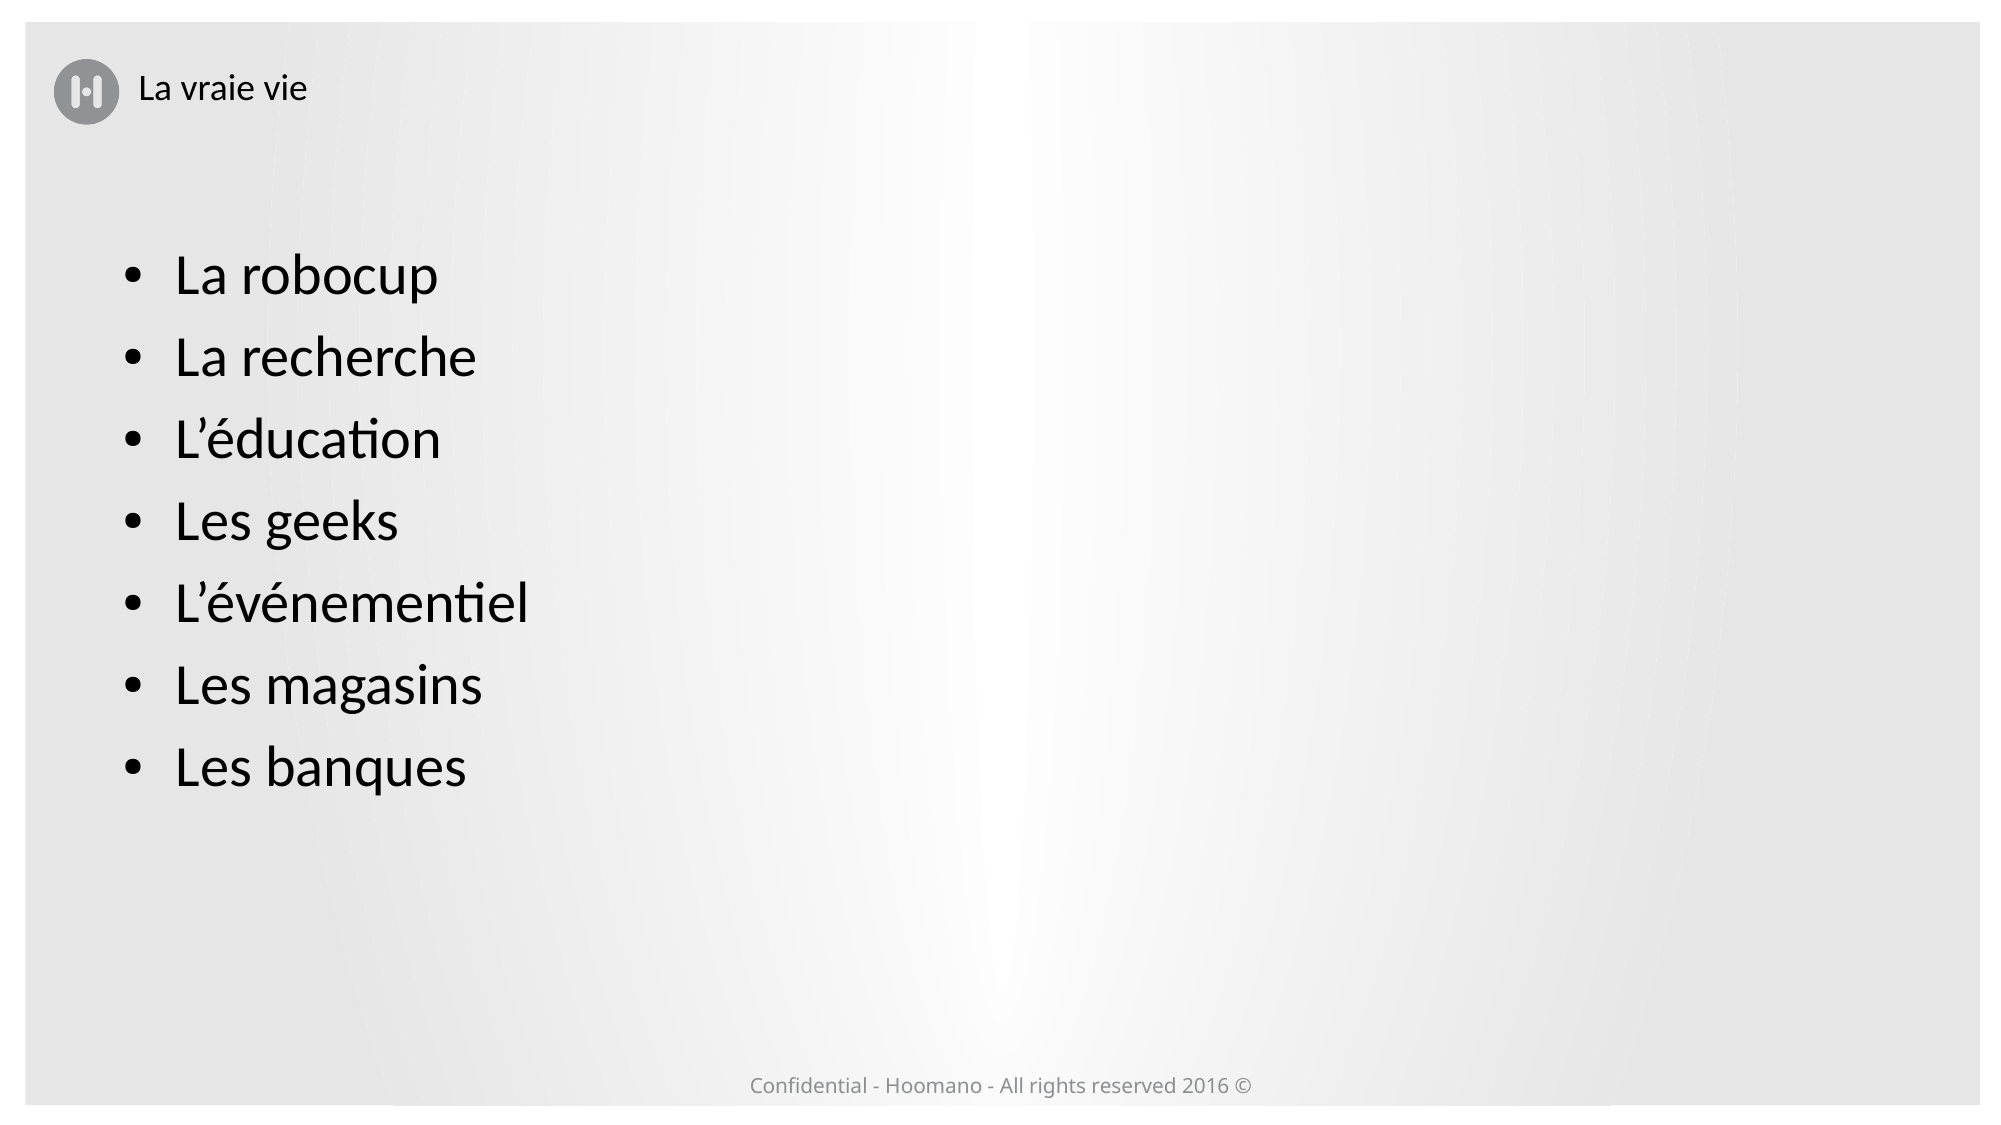

# La vraie vie
La robocup
La recherche
L’éducation
Les geeks
L’événementiel
Les magasins
Les banques